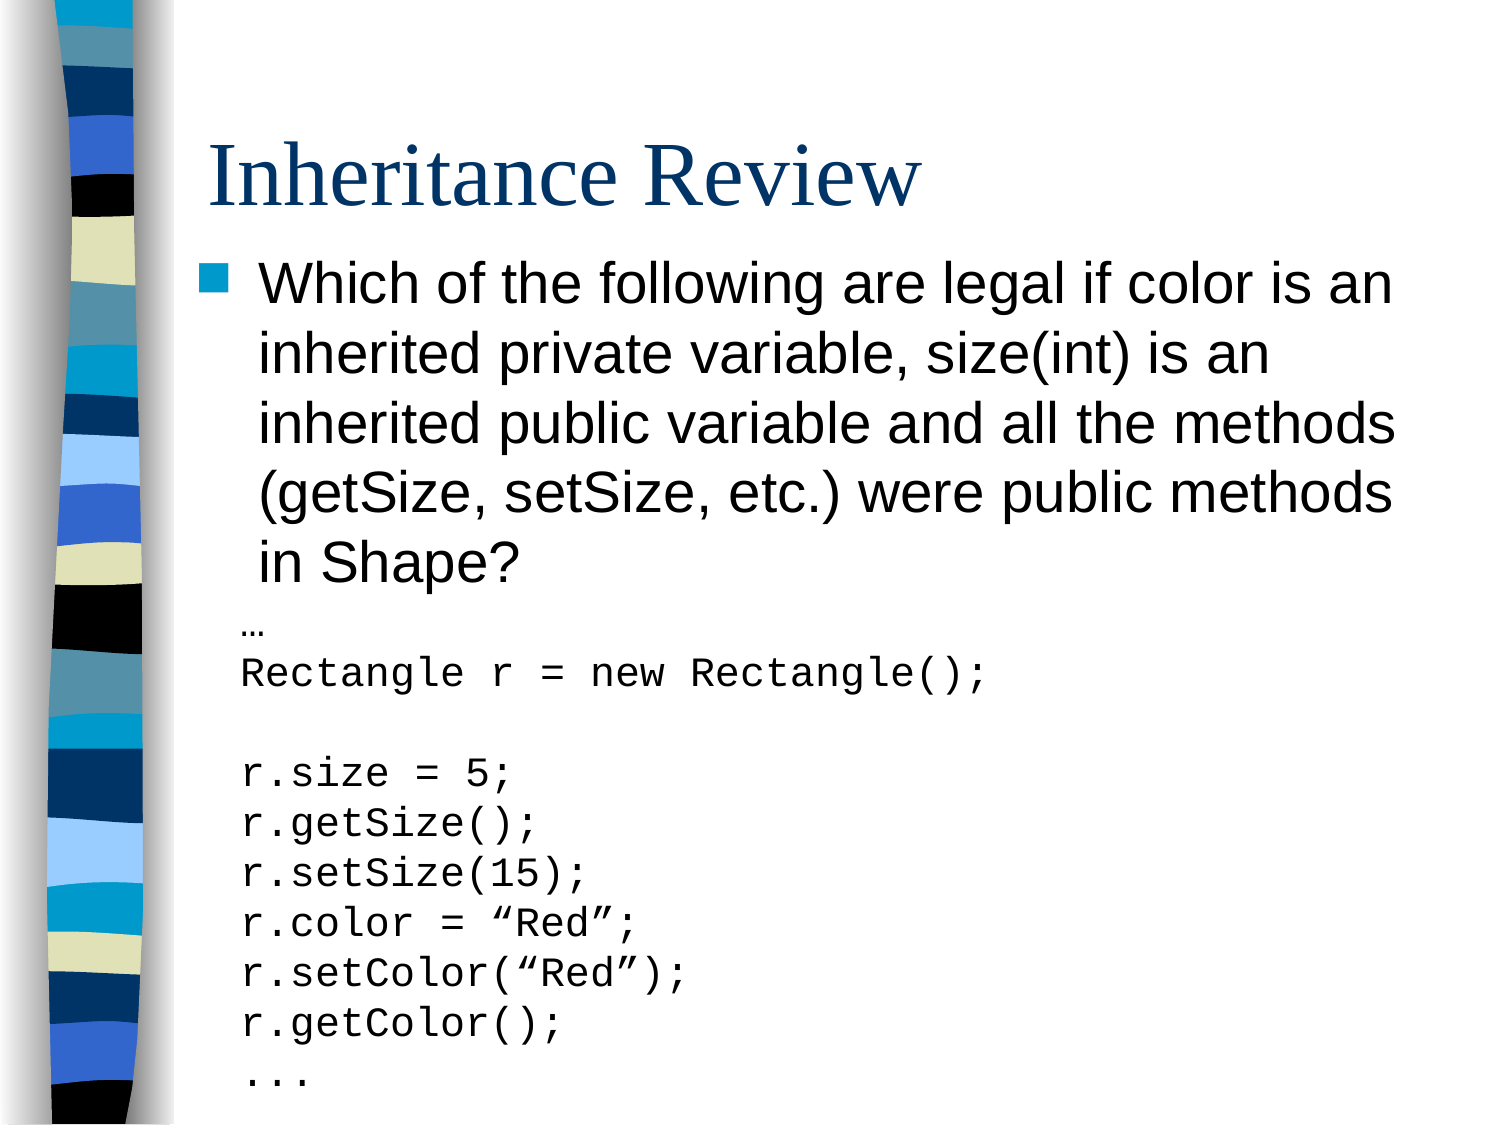

# Inheritance Review
Which of the following are legal if color is an inherited private variable, size(int) is an inherited public variable and all the methods (getSize, setSize, etc.) were public methods in Shape?
…
Rectangle r = new Rectangle();
r.size = 5;
r.getSize();
r.setSize(15);
r.color = “Red”;
r.setColor(“Red”);
r.getColor();
...